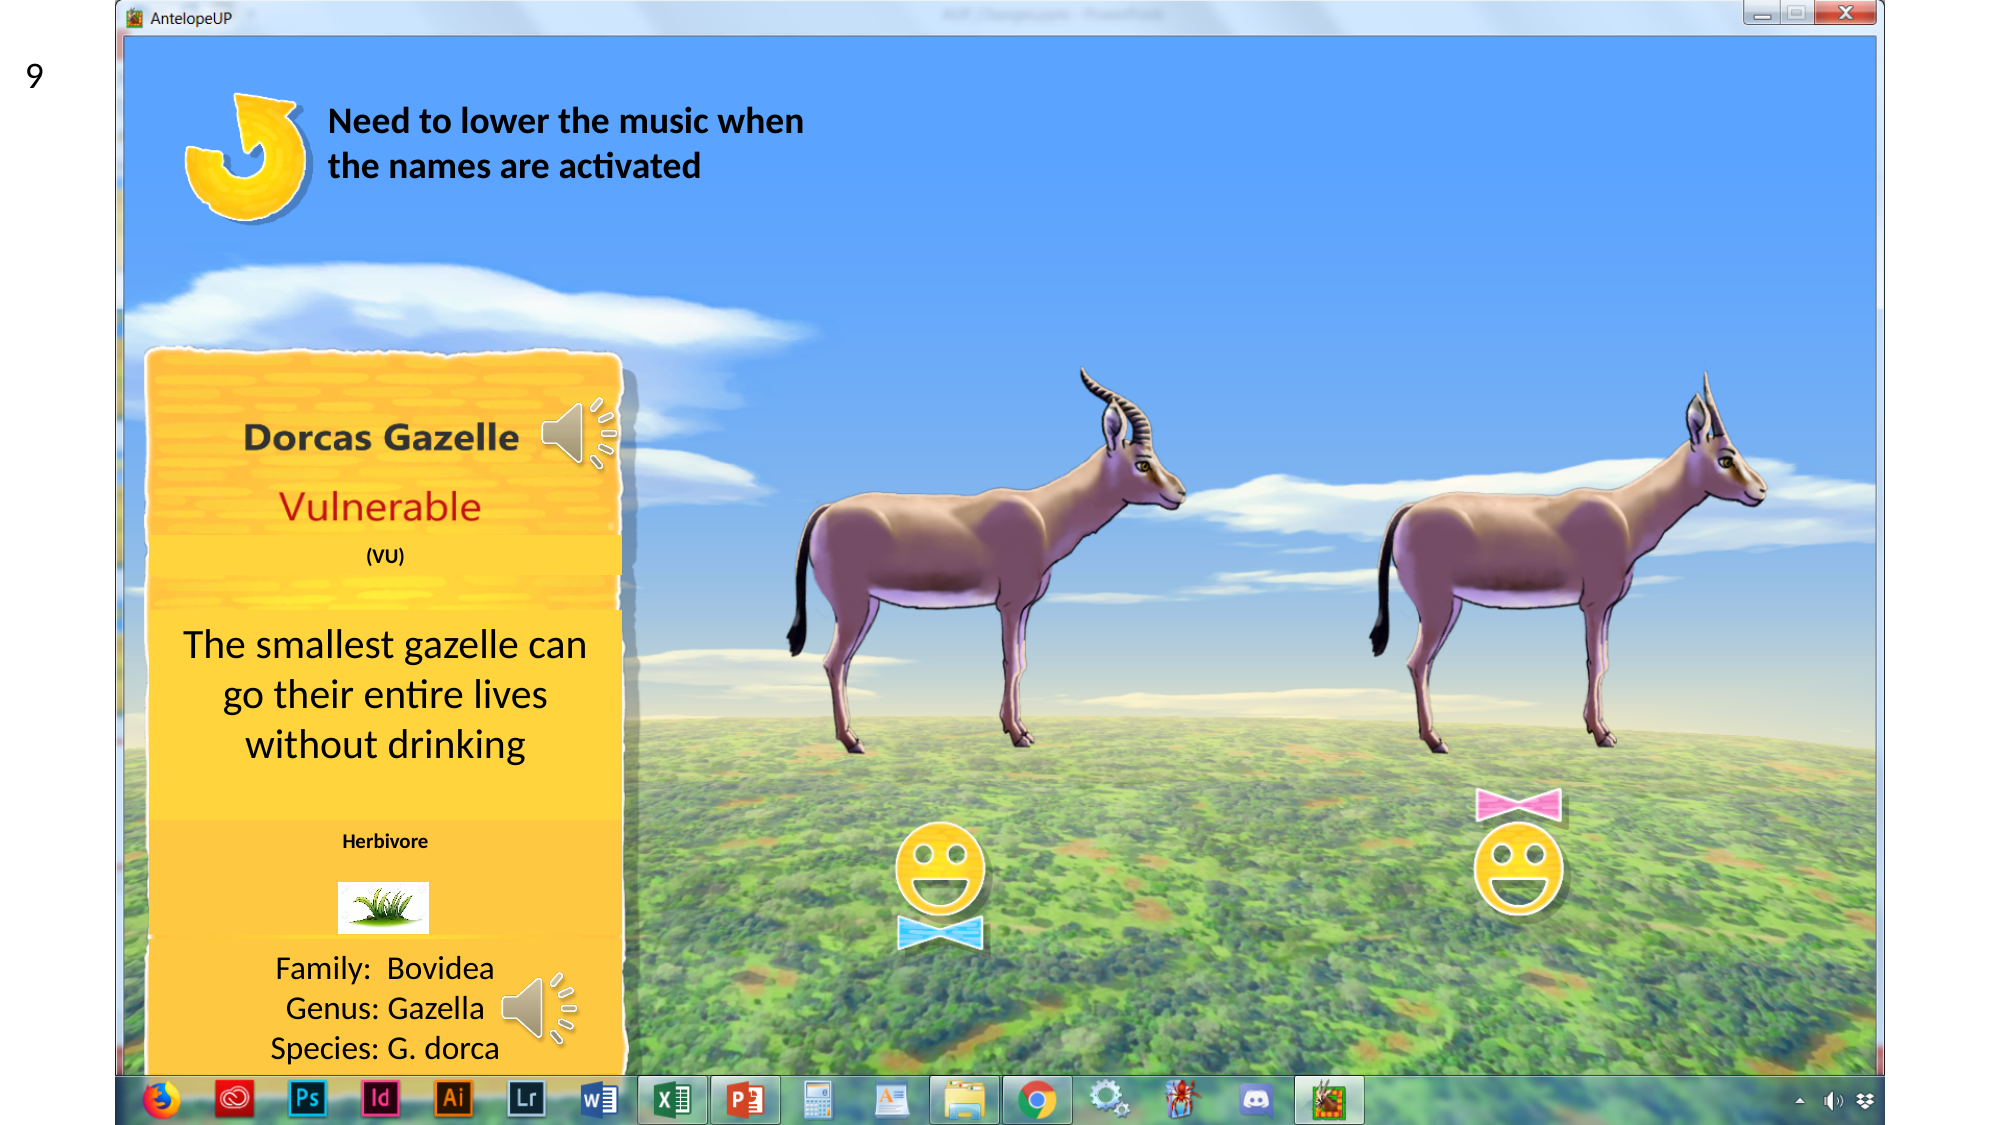

9
Need to lower the music when the names are activated
(VU)
The smallest gazelle can go their entire lives without drinking
Herbivore
Family: Bovidea
Genus: Gazella
Species: G. dorca